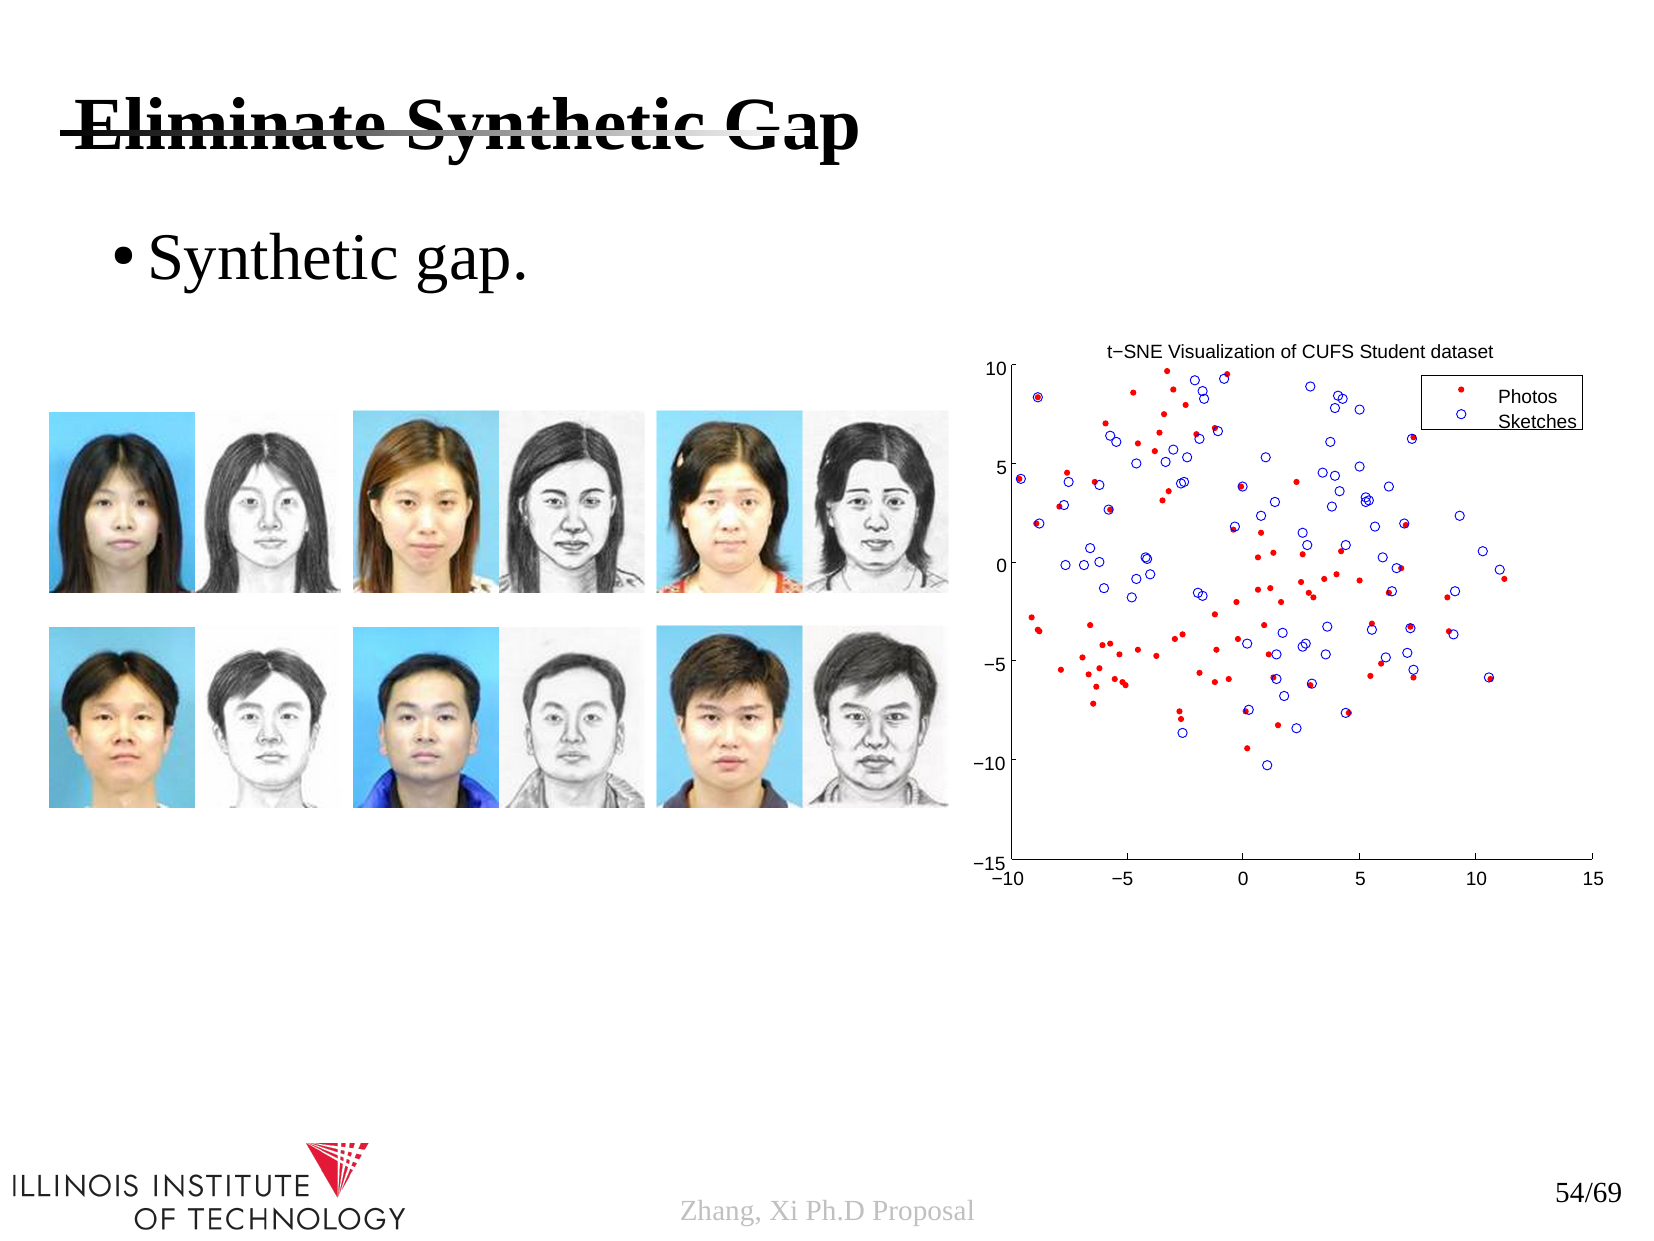

Eliminate Synthetic Gap
Synthetic gap.
54
Zhang, Xi Ph.D Proposal